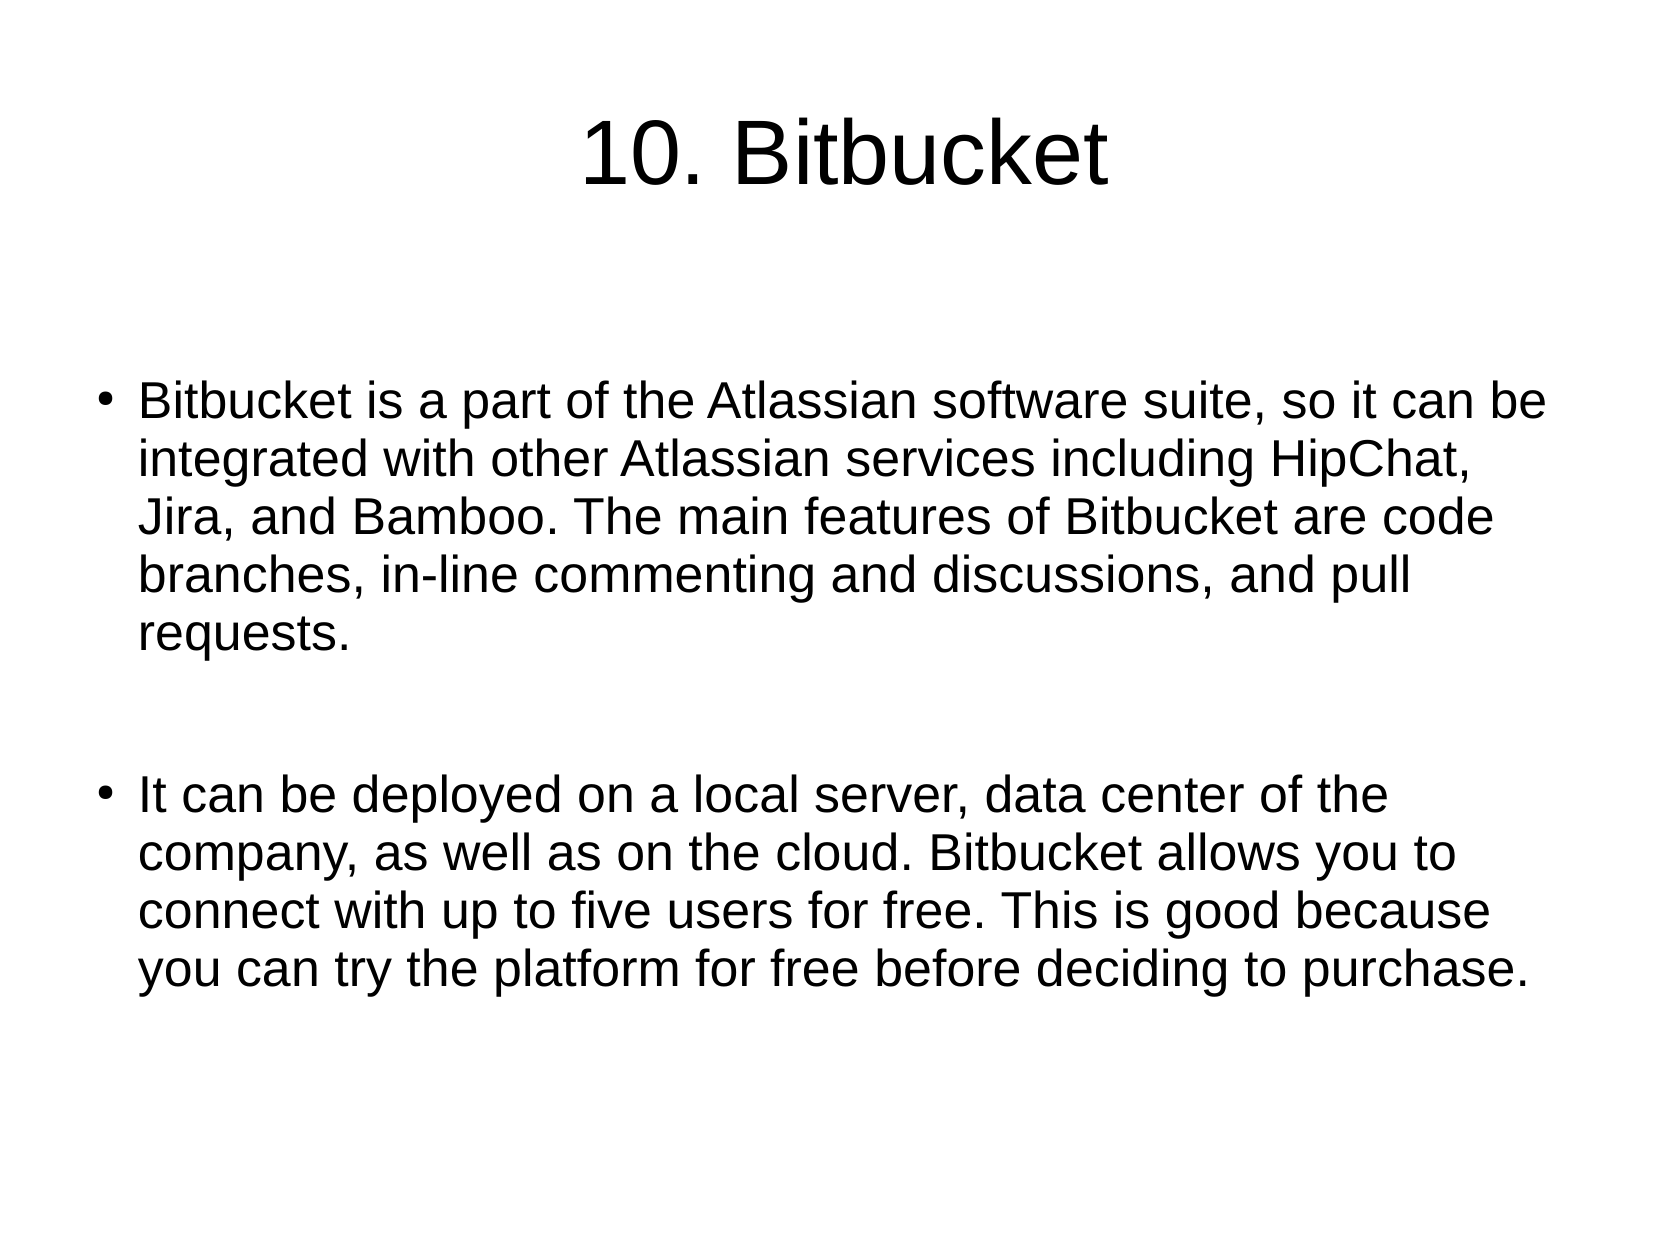

# 10. Bitbucket
Bitbucket is a part of the Atlassian software suite, so it can be integrated with other Atlassian services including HipChat, Jira, and Bamboo. The main features of Bitbucket are code branches, in-line commenting and discussions, and pull requests.
It can be deployed on a local server, data center of the company, as well as on the cloud. Bitbucket allows you to connect with up to five users for free. This is good because you can try the platform for free before deciding to purchase.